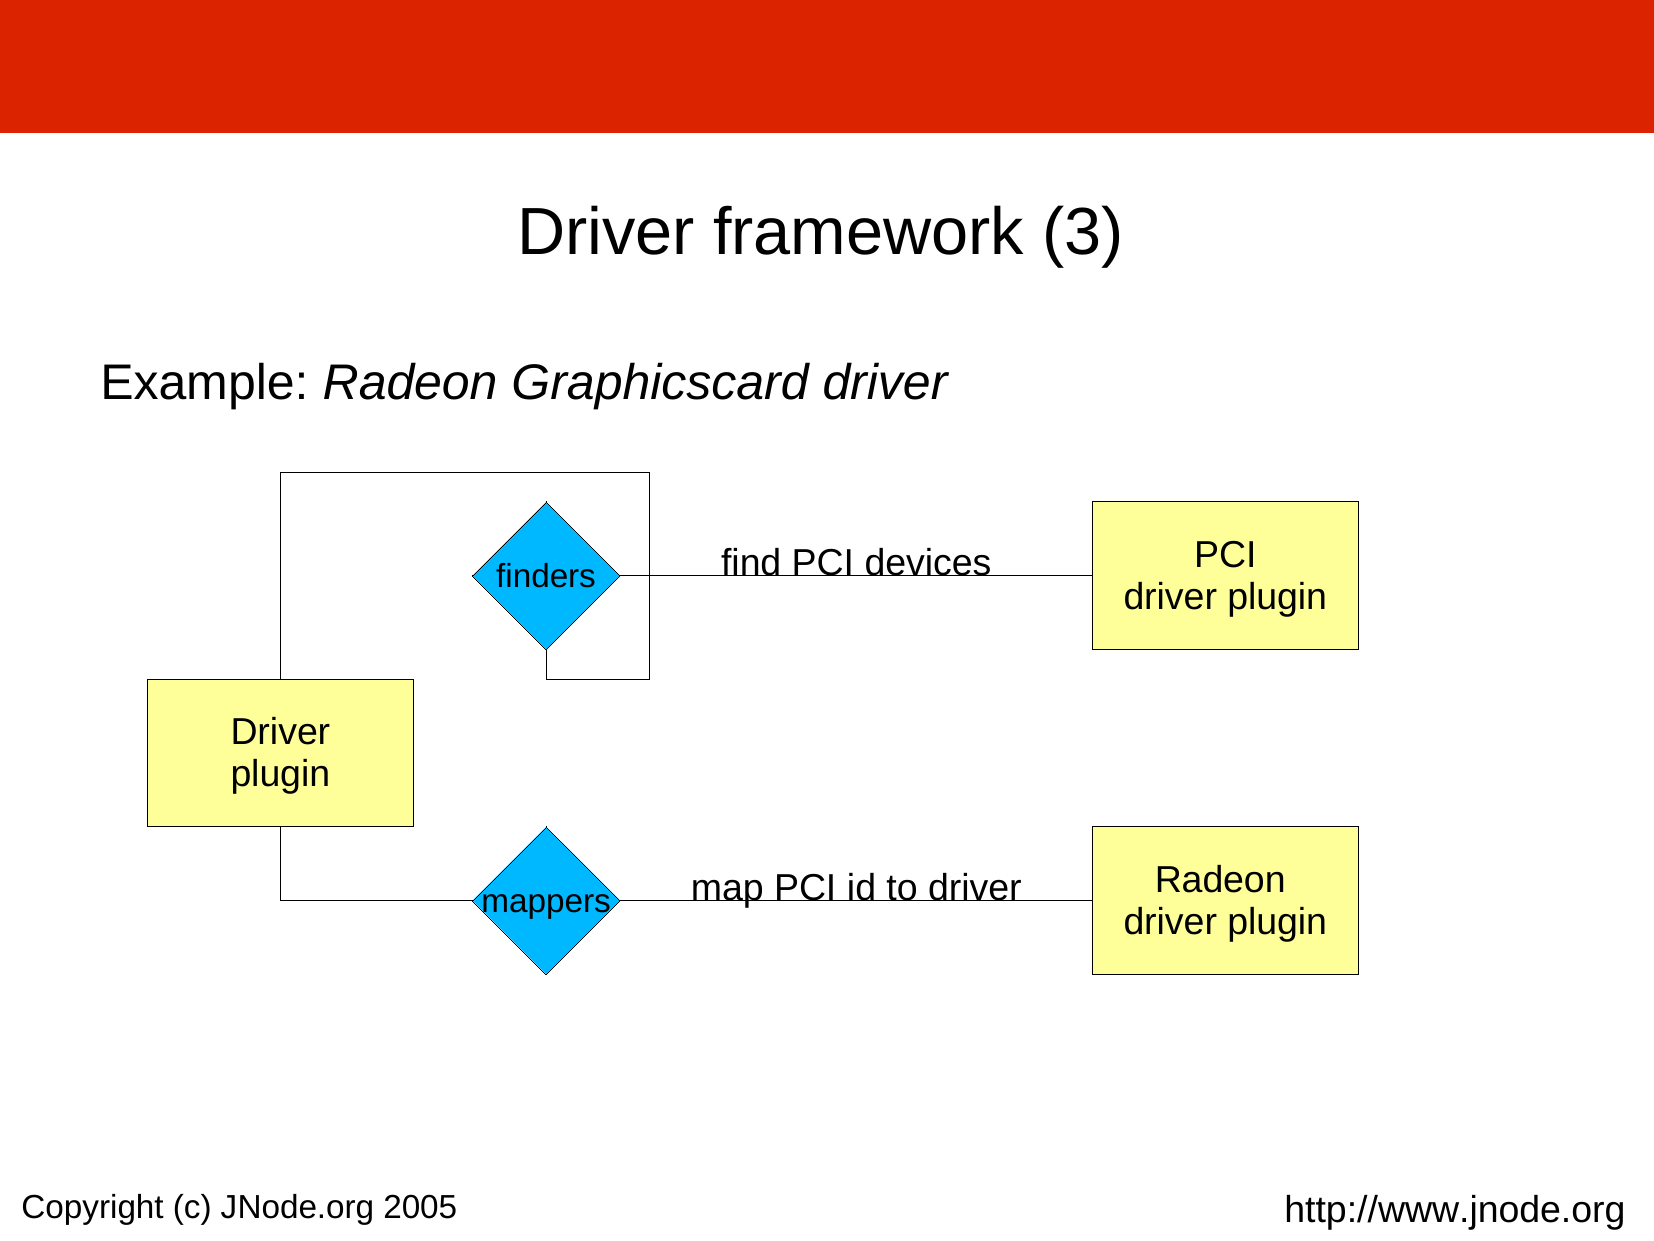

# Driver framework (3)
Example: Radeon Graphicscard driver
finders
PCI
driver plugin
Driver
plugin
mappers
Radeon
driver plugin